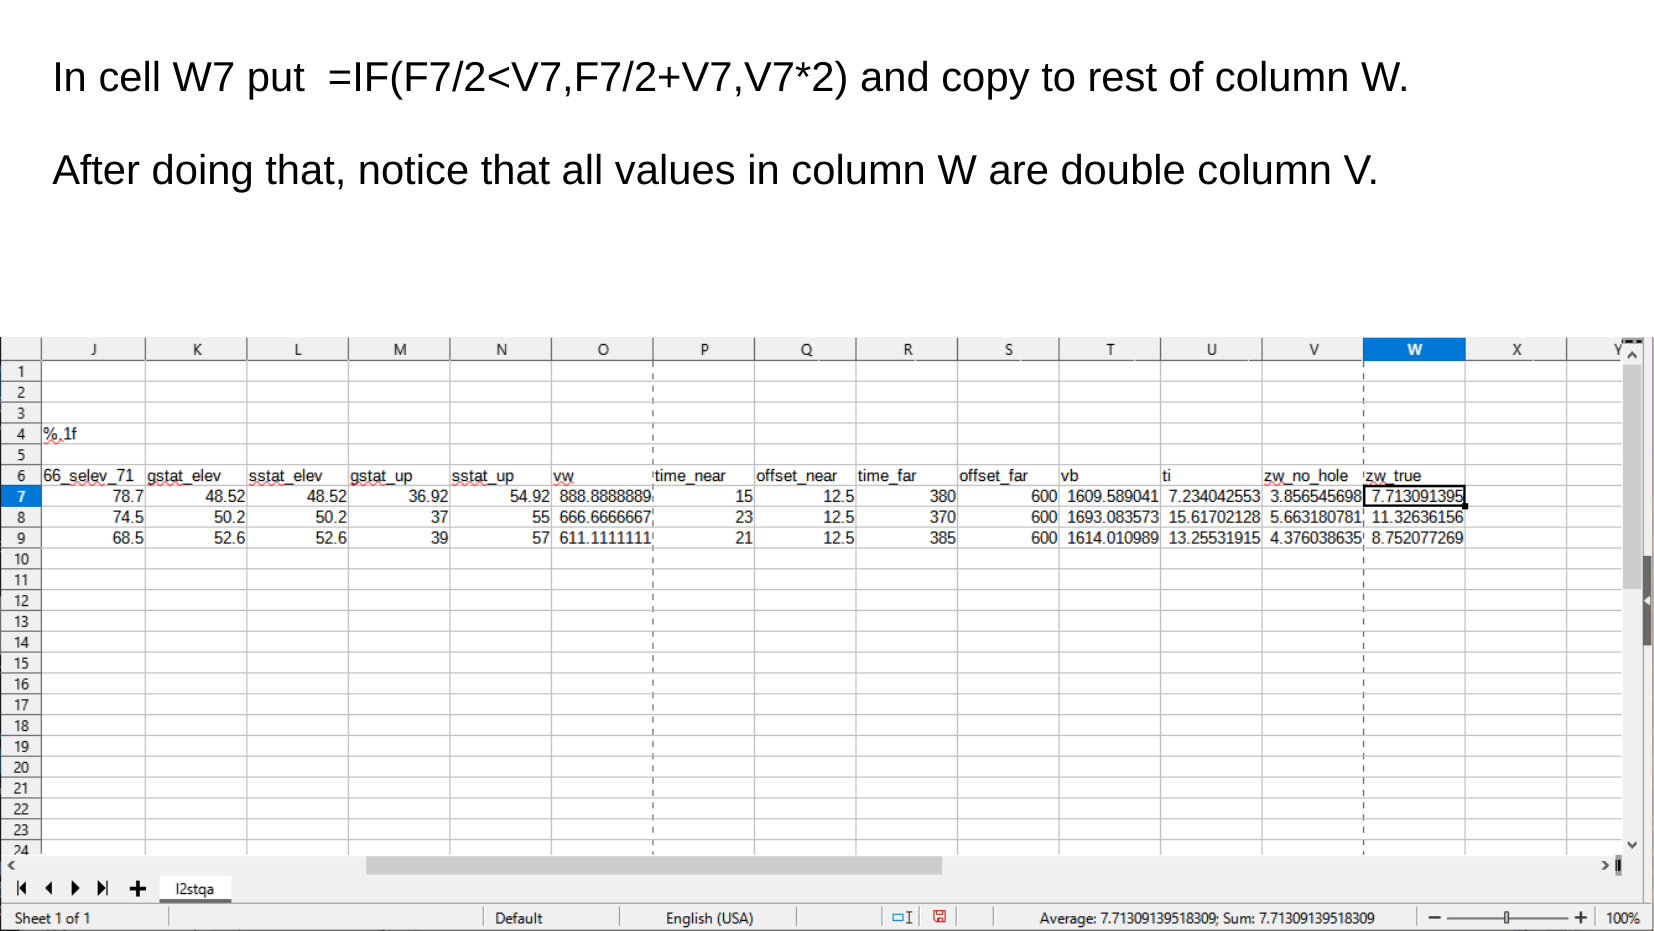

In cell W7 put =IF(F7/2<V7,F7/2+V7,V7*2) and copy to rest of column W.
After doing that, notice that all values in column W are double column V.